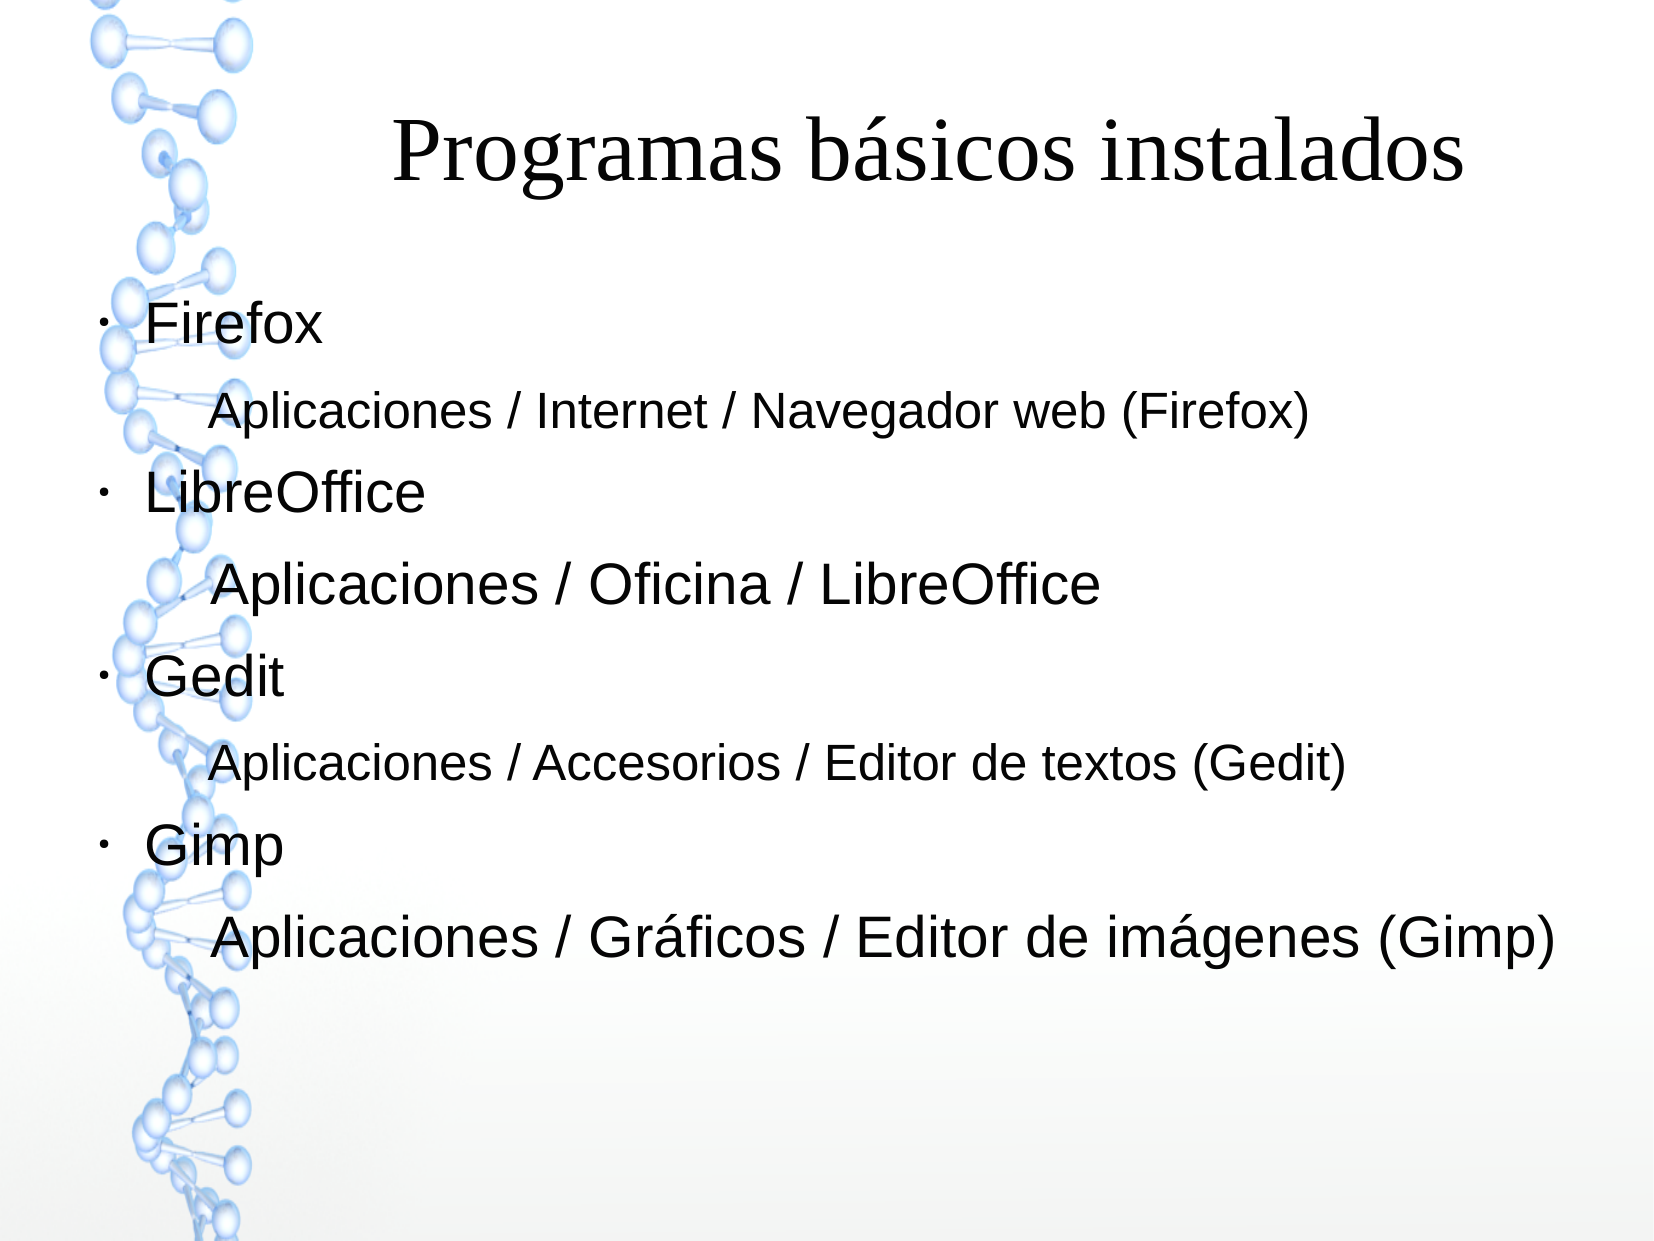

# Programas básicos instalados
Firefox
Aplicaciones / Internet / Navegador web (Firefox)
LibreOffice
 Aplicaciones / Oficina / LibreOffice
Gedit
Aplicaciones / Accesorios / Editor de textos (Gedit)
Gimp
 Aplicaciones / Gráficos / Editor de imágenes (Gimp)